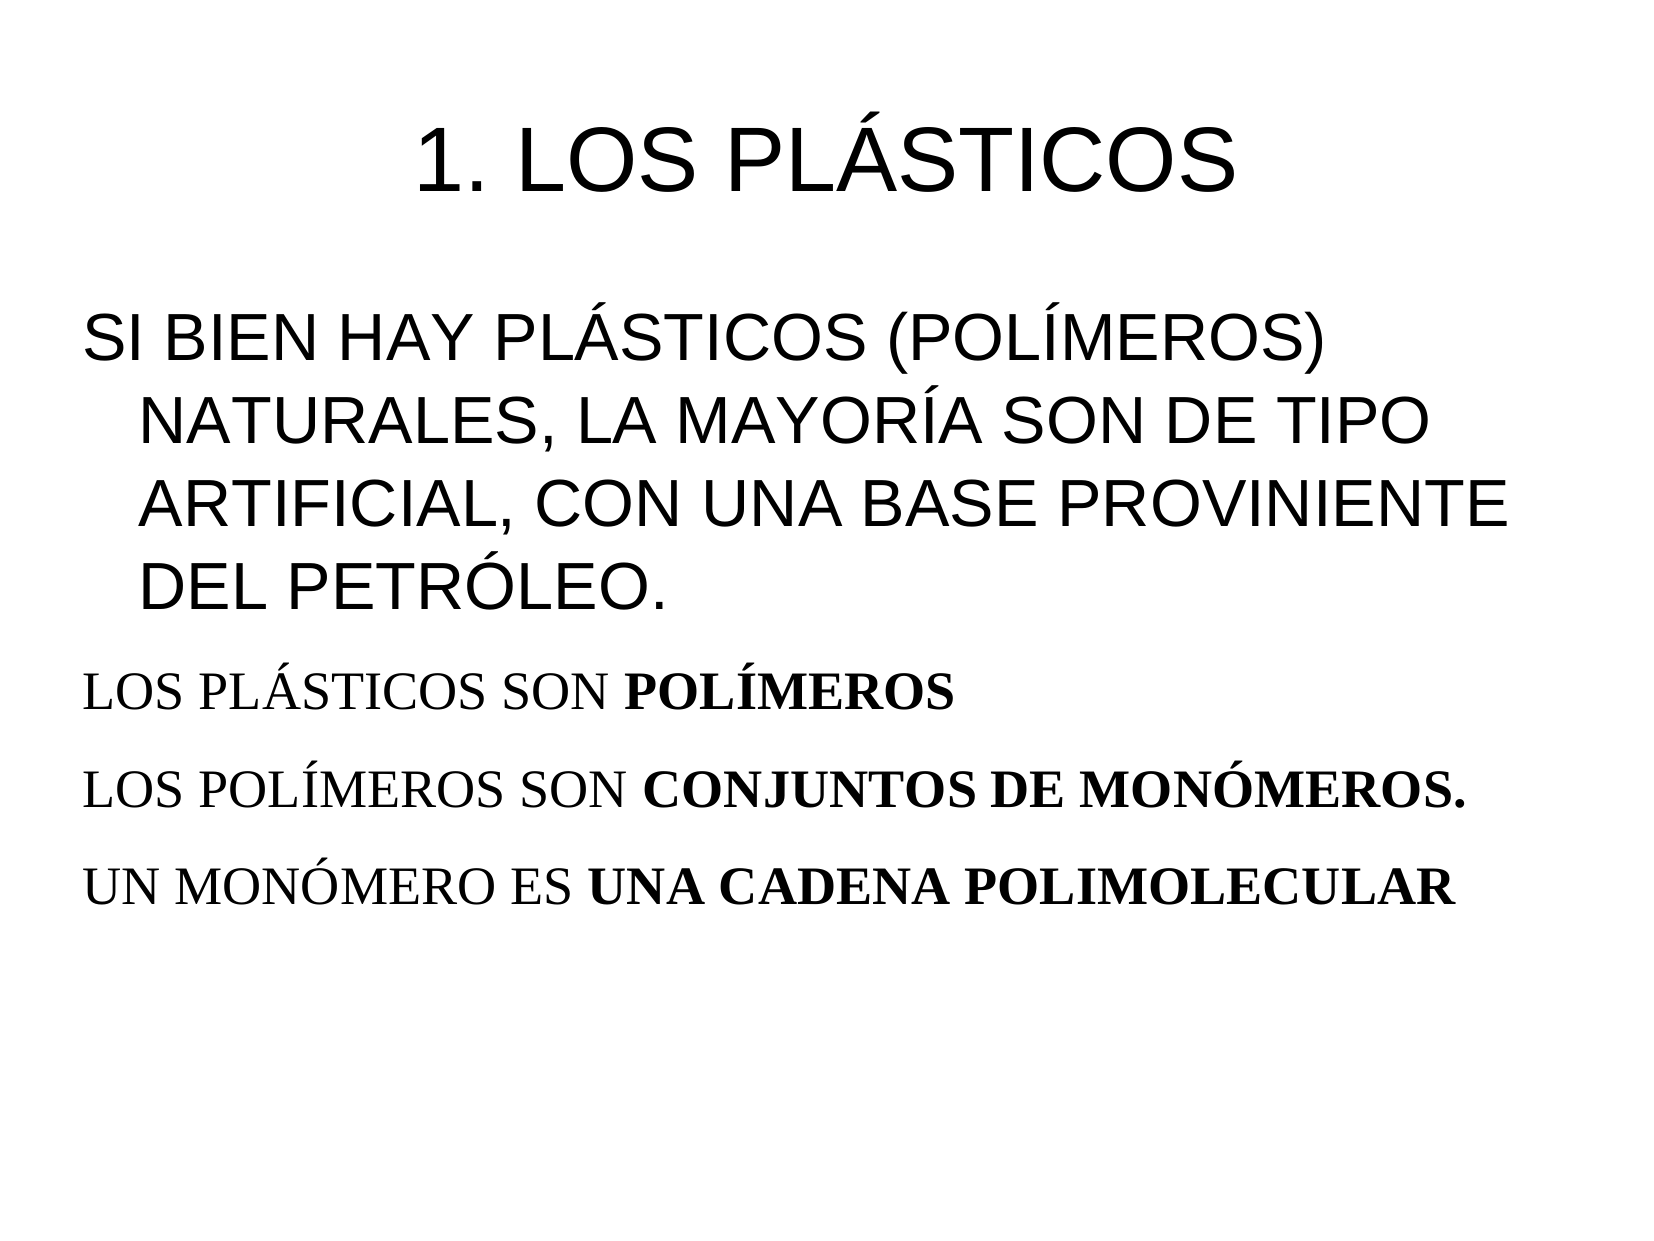

# 1. LOS PLÁSTICOS
SI BIEN HAY PLÁSTICOS (POLÍMEROS) NATURALES, LA MAYORÍA SON DE TIPO ARTIFICIAL, CON UNA BASE PROVINIENTE DEL PETRÓLEO.
LOS PLÁSTICOS SON POLÍMEROS
LOS POLÍMEROS SON CONJUNTOS DE MONÓMEROS.
UN MONÓMERO ES UNA CADENA POLIMOLECULAR